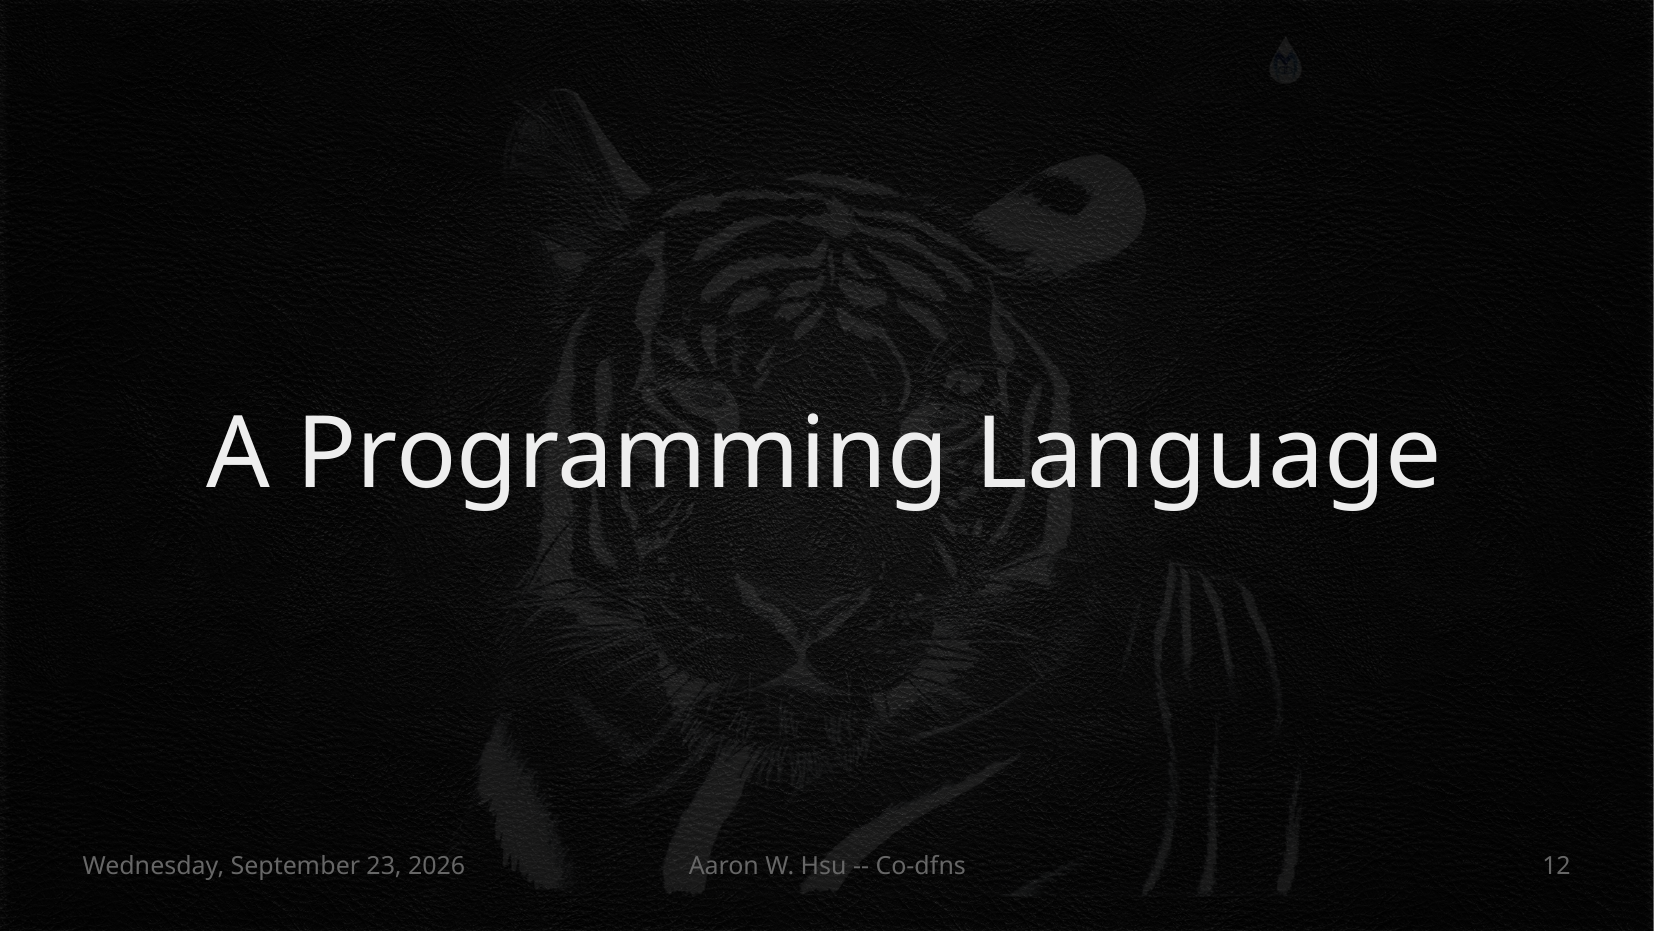

A Programming Language
Aaron W. Hsu -- Co-dfns
12